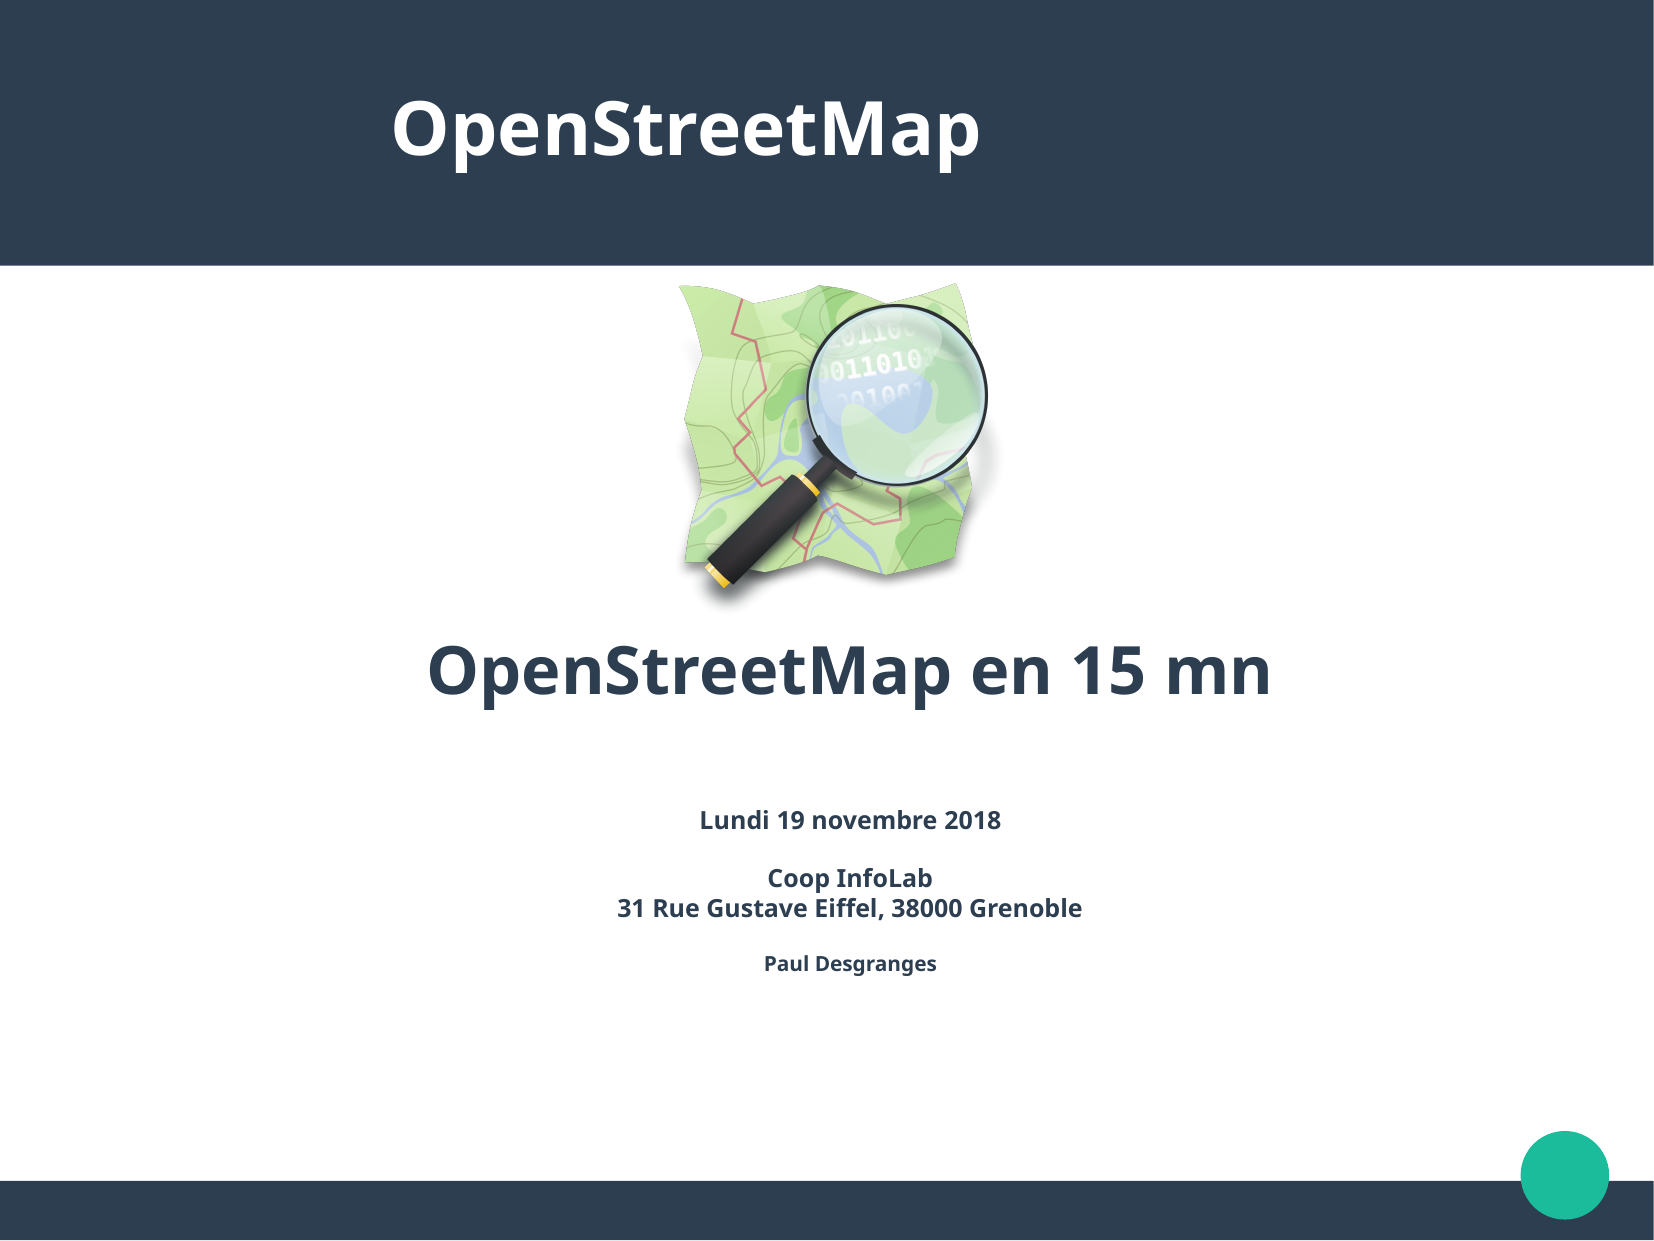

# OpenStreetMap
OpenStreetMap en 15 mn
 Lundi 19 novembre 2018
Coop InfoLab
31 Rue Gustave Eiffel, 38000 Grenoble
Paul Desgranges